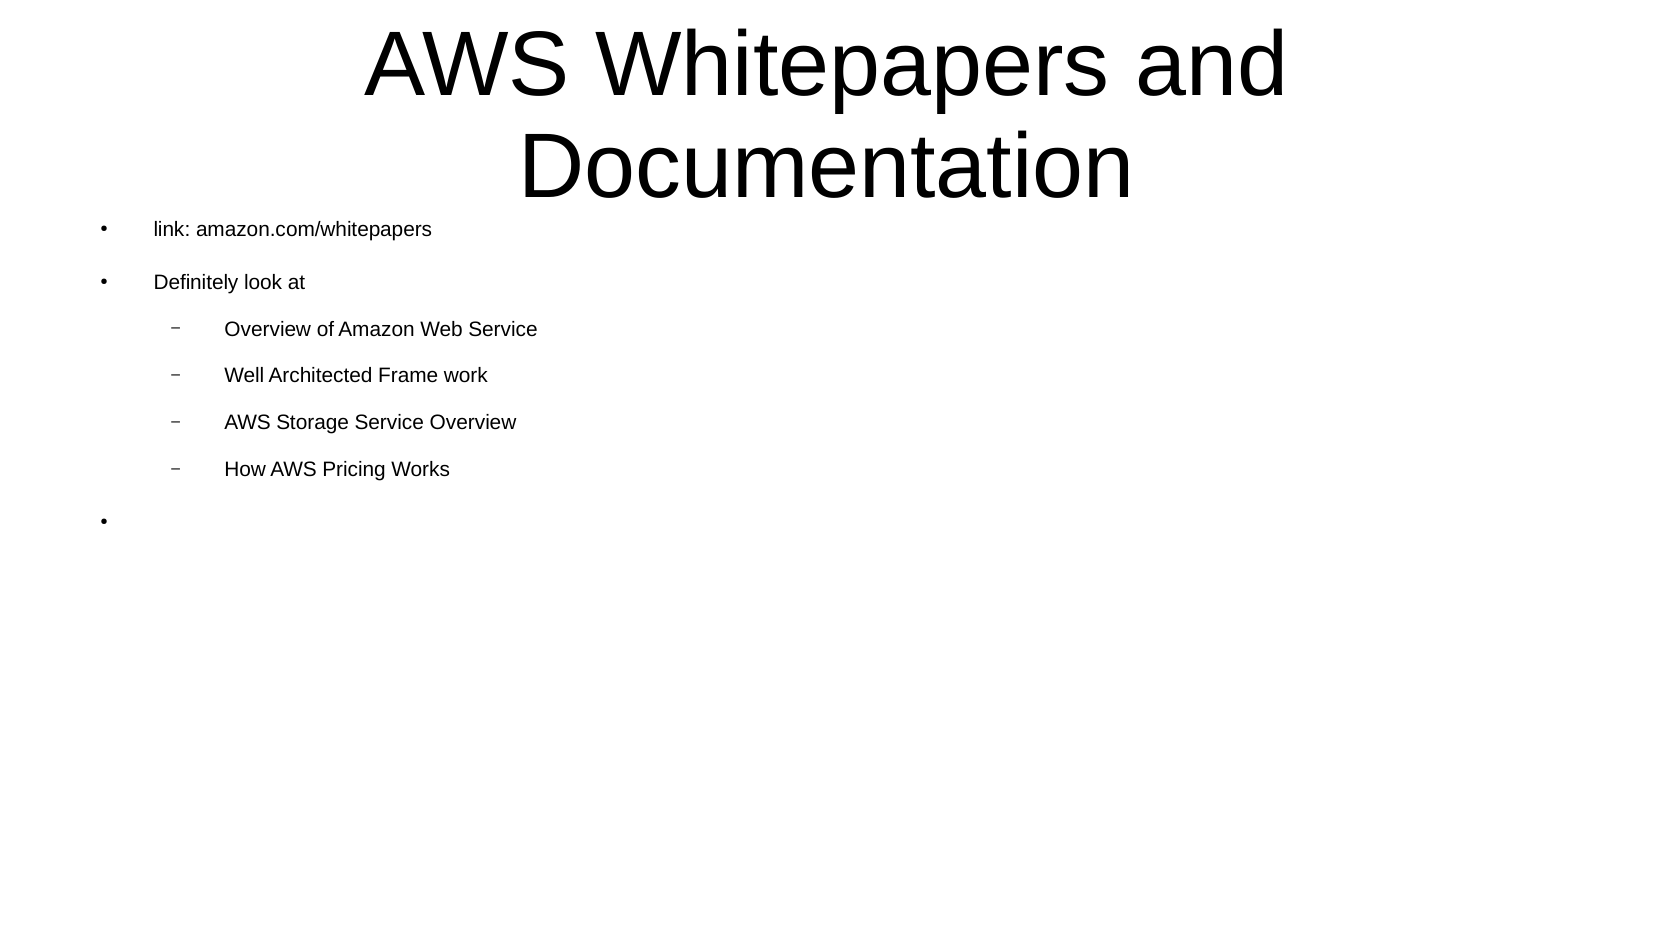

# AWS Whitepapers and Documentation
link: amazon.com/whitepapers
Definitely look at
Overview of Amazon Web Service
Well Architected Frame work
AWS Storage Service Overview
How AWS Pricing Works